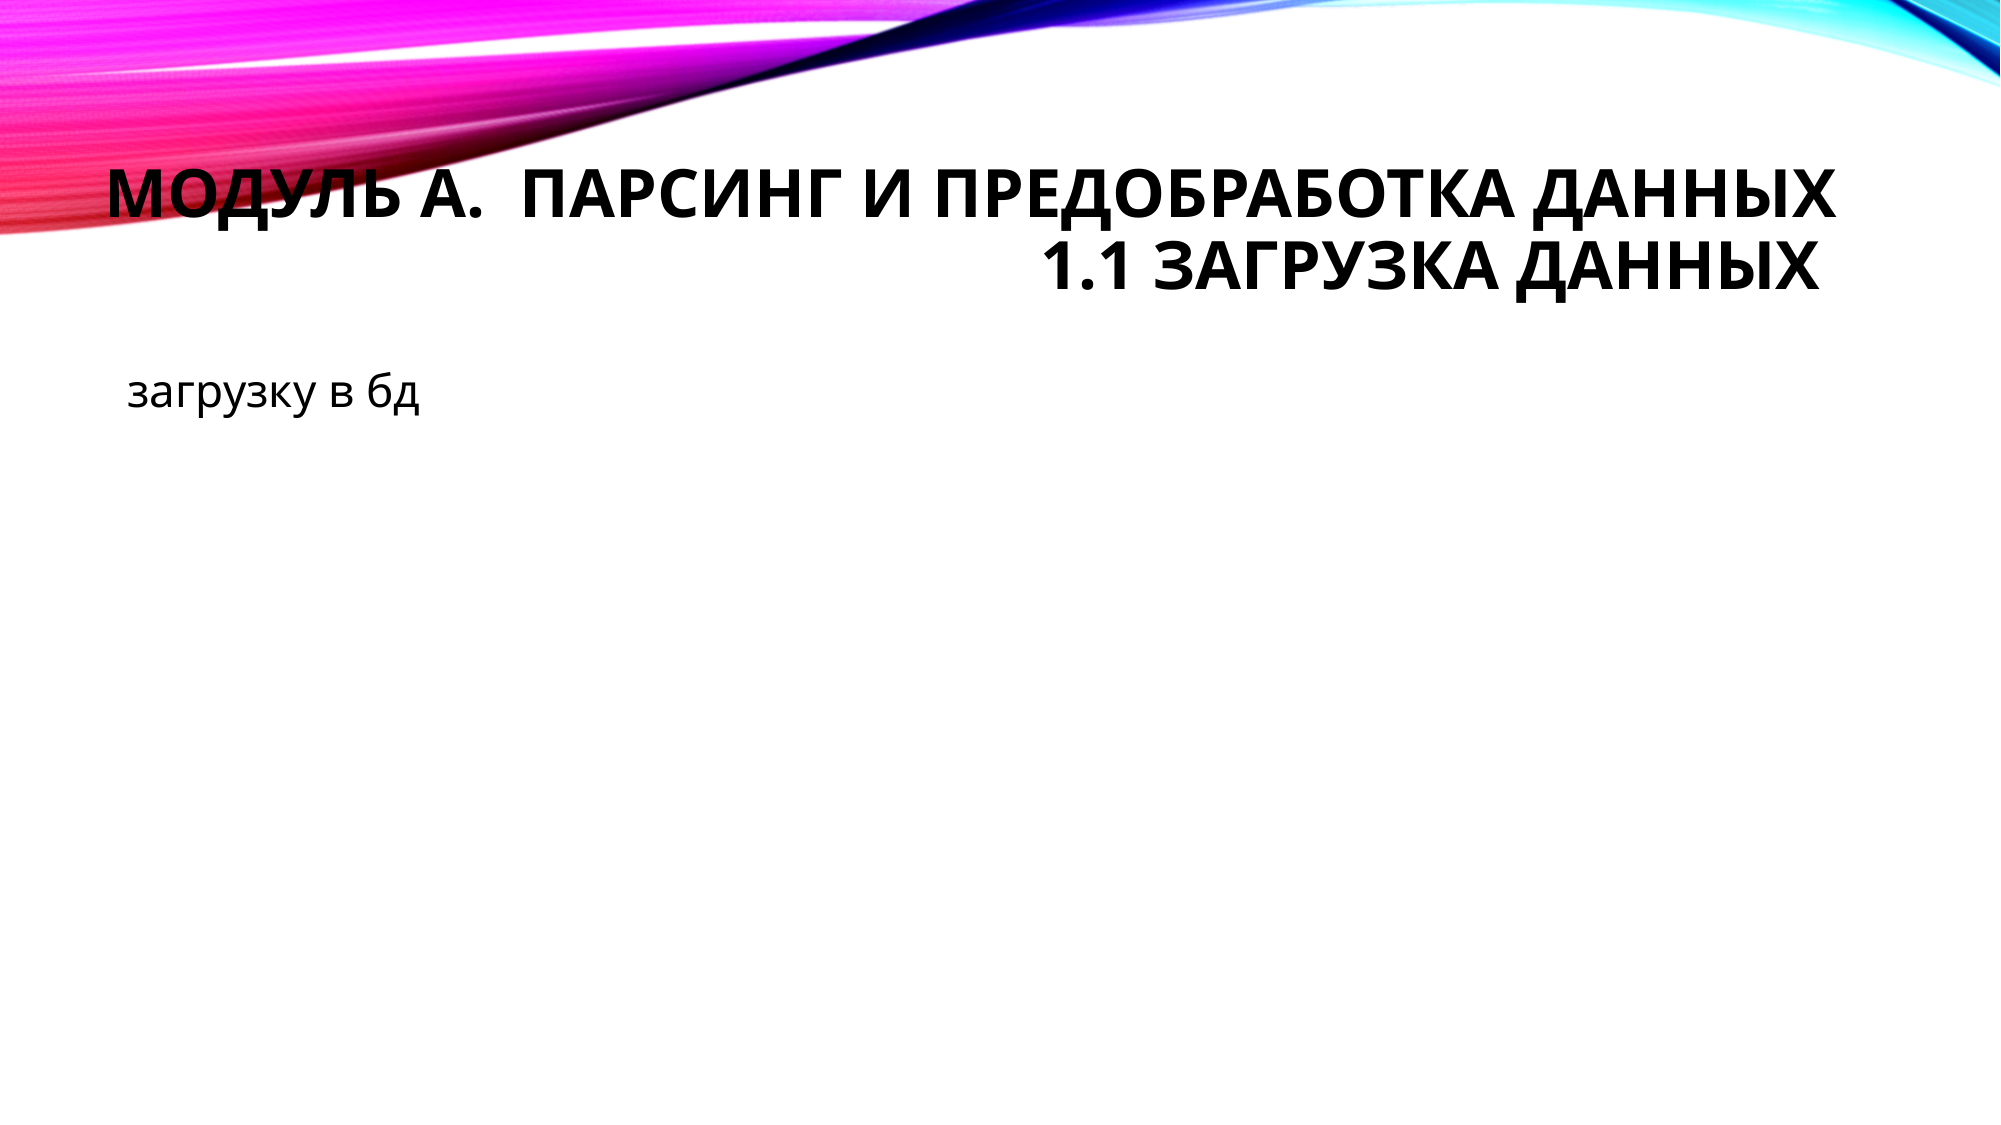

Модуль А. Парсинг и предобработка данных
1.1 Загрузка данных
# загрузку в бд